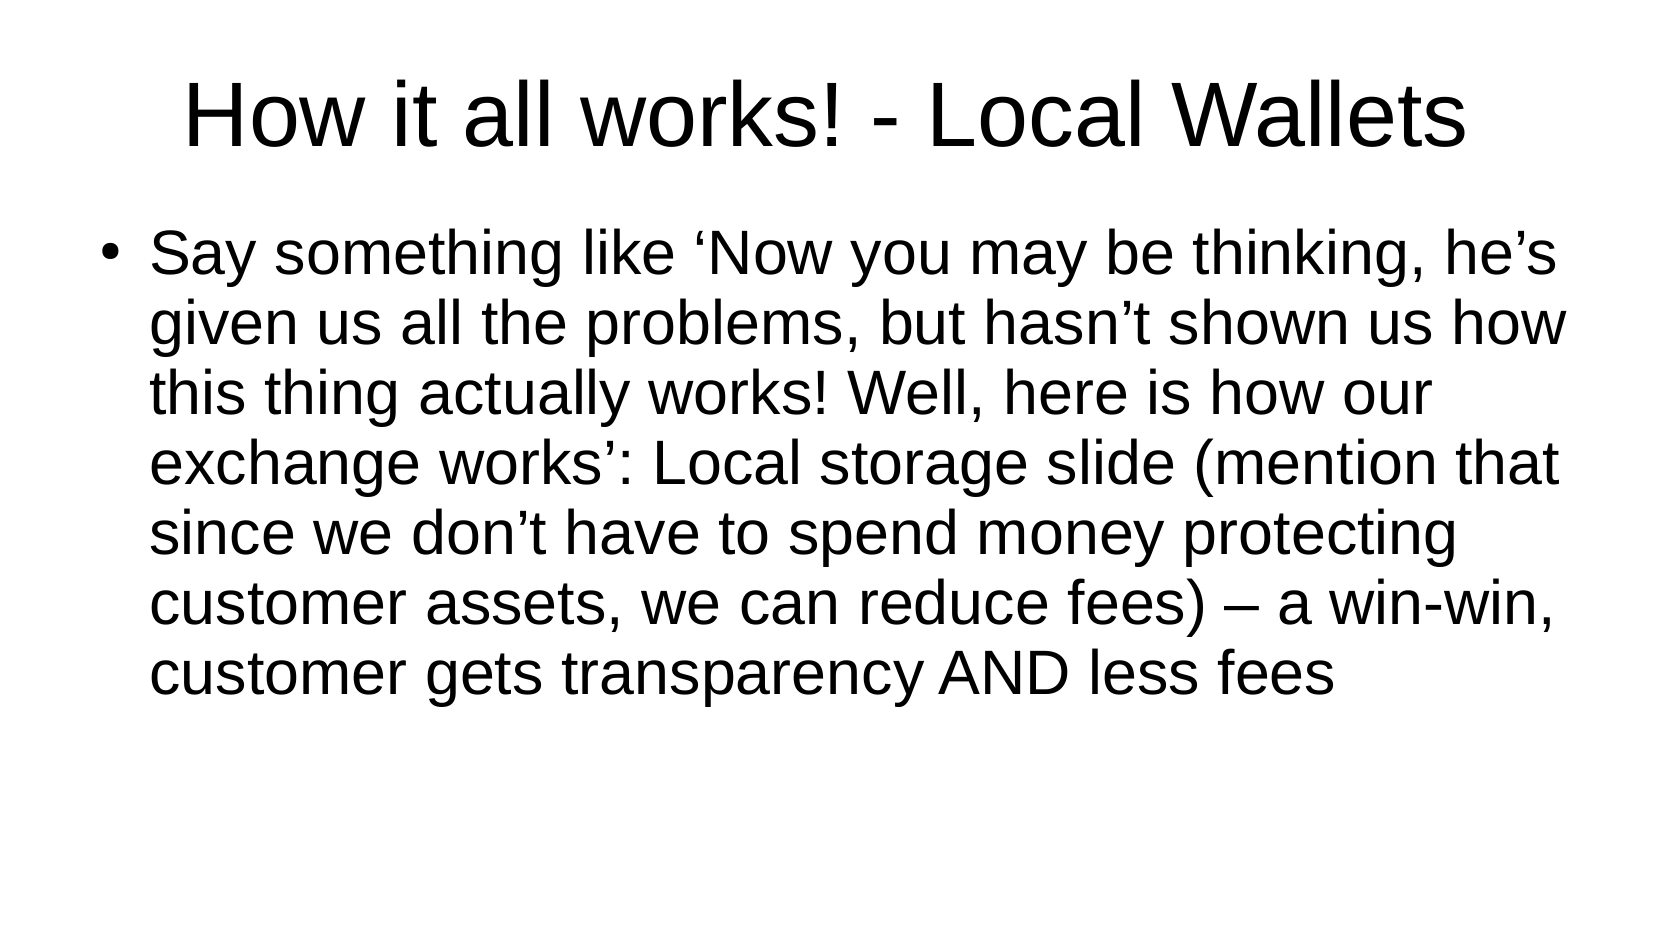

# How it all works! - Local Wallets
Say something like ‘Now you may be thinking, he’s given us all the problems, but hasn’t shown us how this thing actually works! Well, here is how our exchange works’: Local storage slide (mention that since we don’t have to spend money protecting customer assets, we can reduce fees) – a win-win, customer gets transparency AND less fees